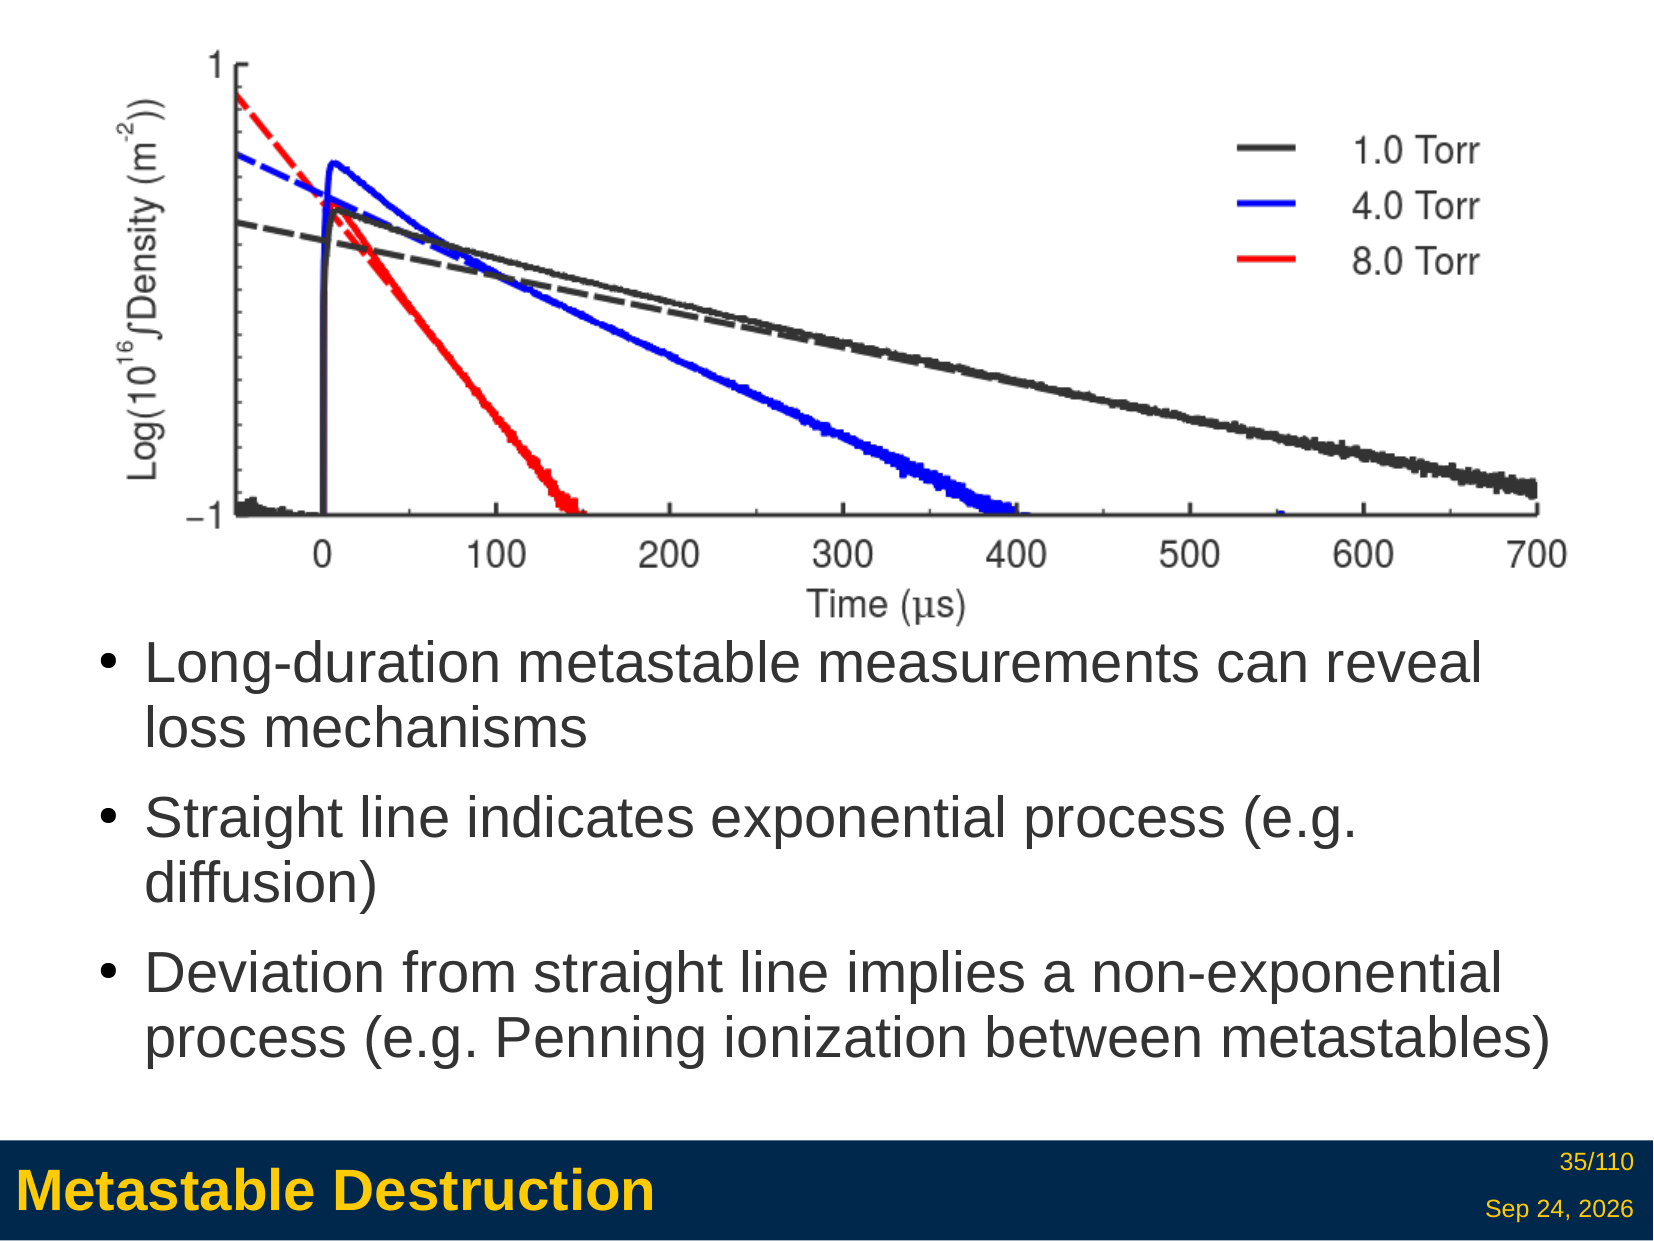

Long-duration metastable measurements can reveal loss mechanisms
Straight line indicates exponential process (e.g. diffusion)
Deviation from straight line implies a non-exponential process (e.g. Penning ionization between metastables)
# Metastable Destruction
35